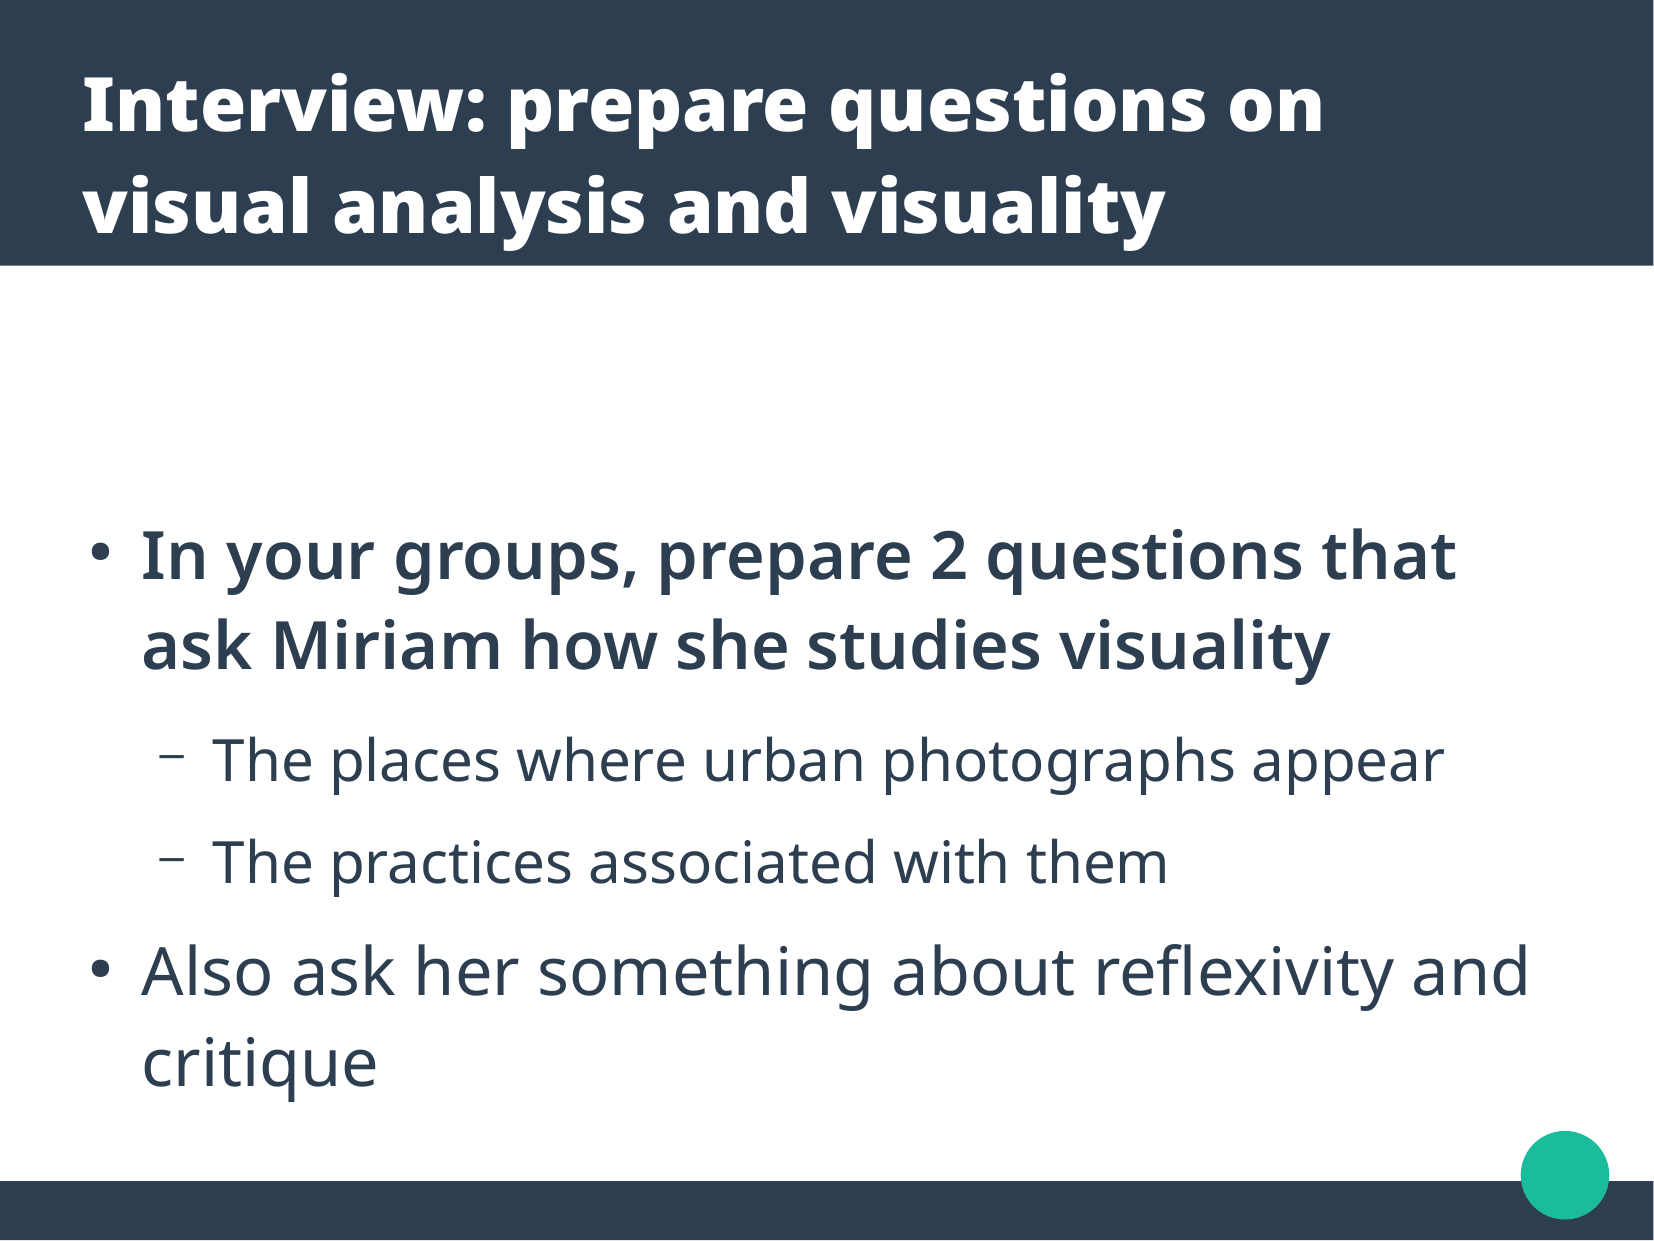

# Interview: prepare questions on visual analysis and visuality
In your groups, prepare 2 questions that ask Miriam how she studies visuality
The places where urban photographs appear
The practices associated with them
Also ask her something about reflexivity and critique